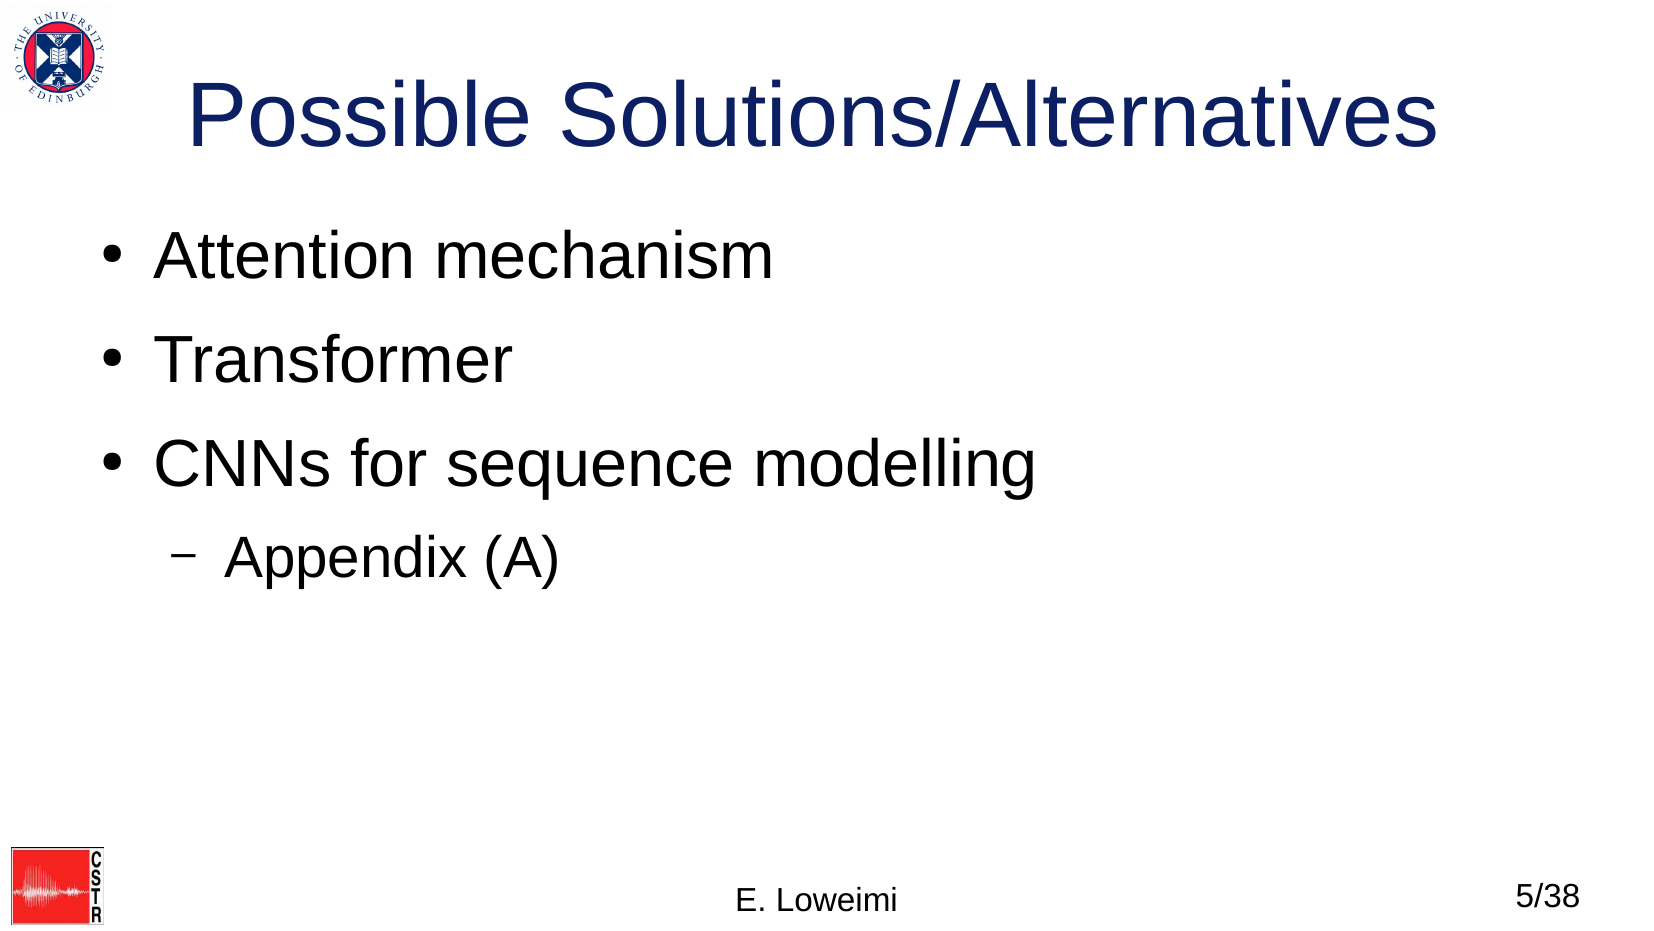

# Possible Solutions/Alternatives
Attention mechanism
Transformer
CNNs for sequence modelling
Appendix (A)
 5/38
E. Loweimi